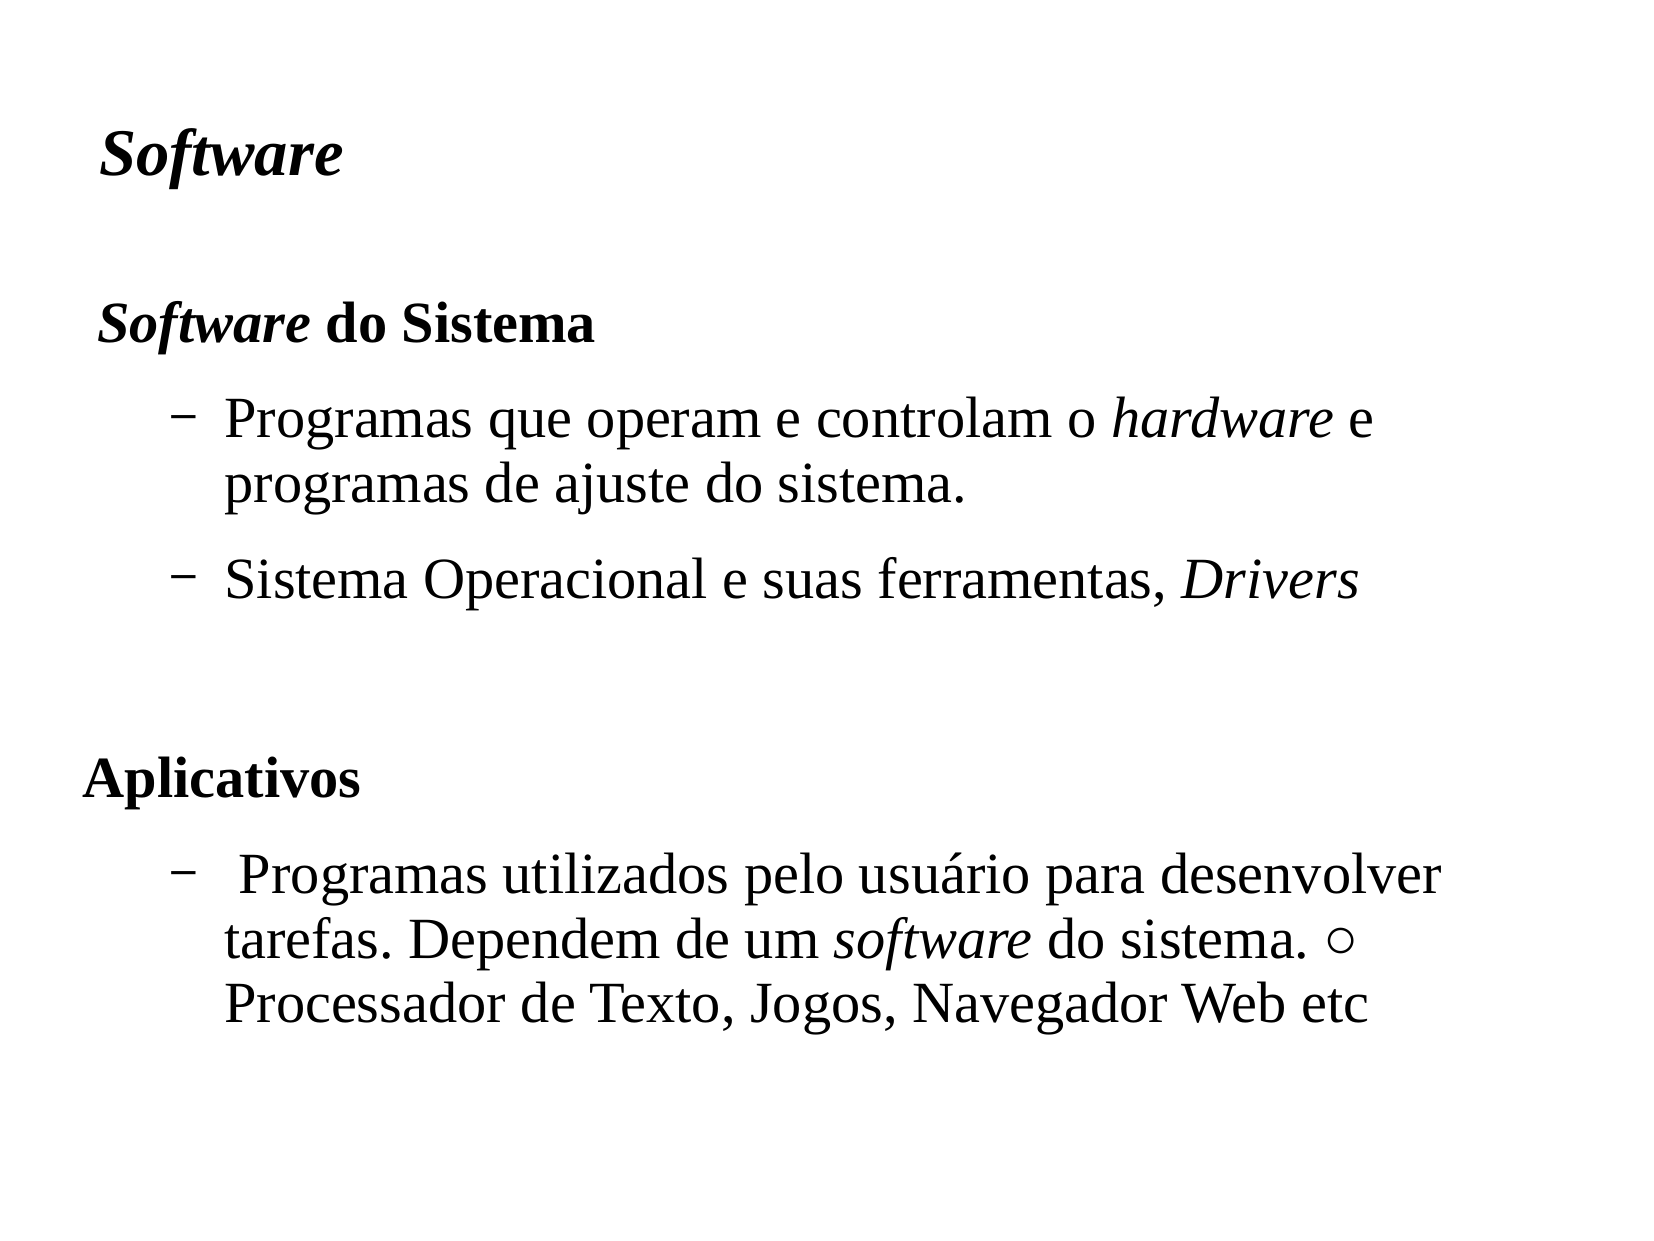

# Software
 Software do Sistema
Programas que operam e controlam o hardware e programas de ajuste do sistema.
Sistema Operacional e suas ferramentas, Drivers
Aplicativos
 Programas utilizados pelo usuário para desenvolver tarefas. Dependem de um software do sistema. ○ Processador de Texto, Jogos, Navegador Web etc